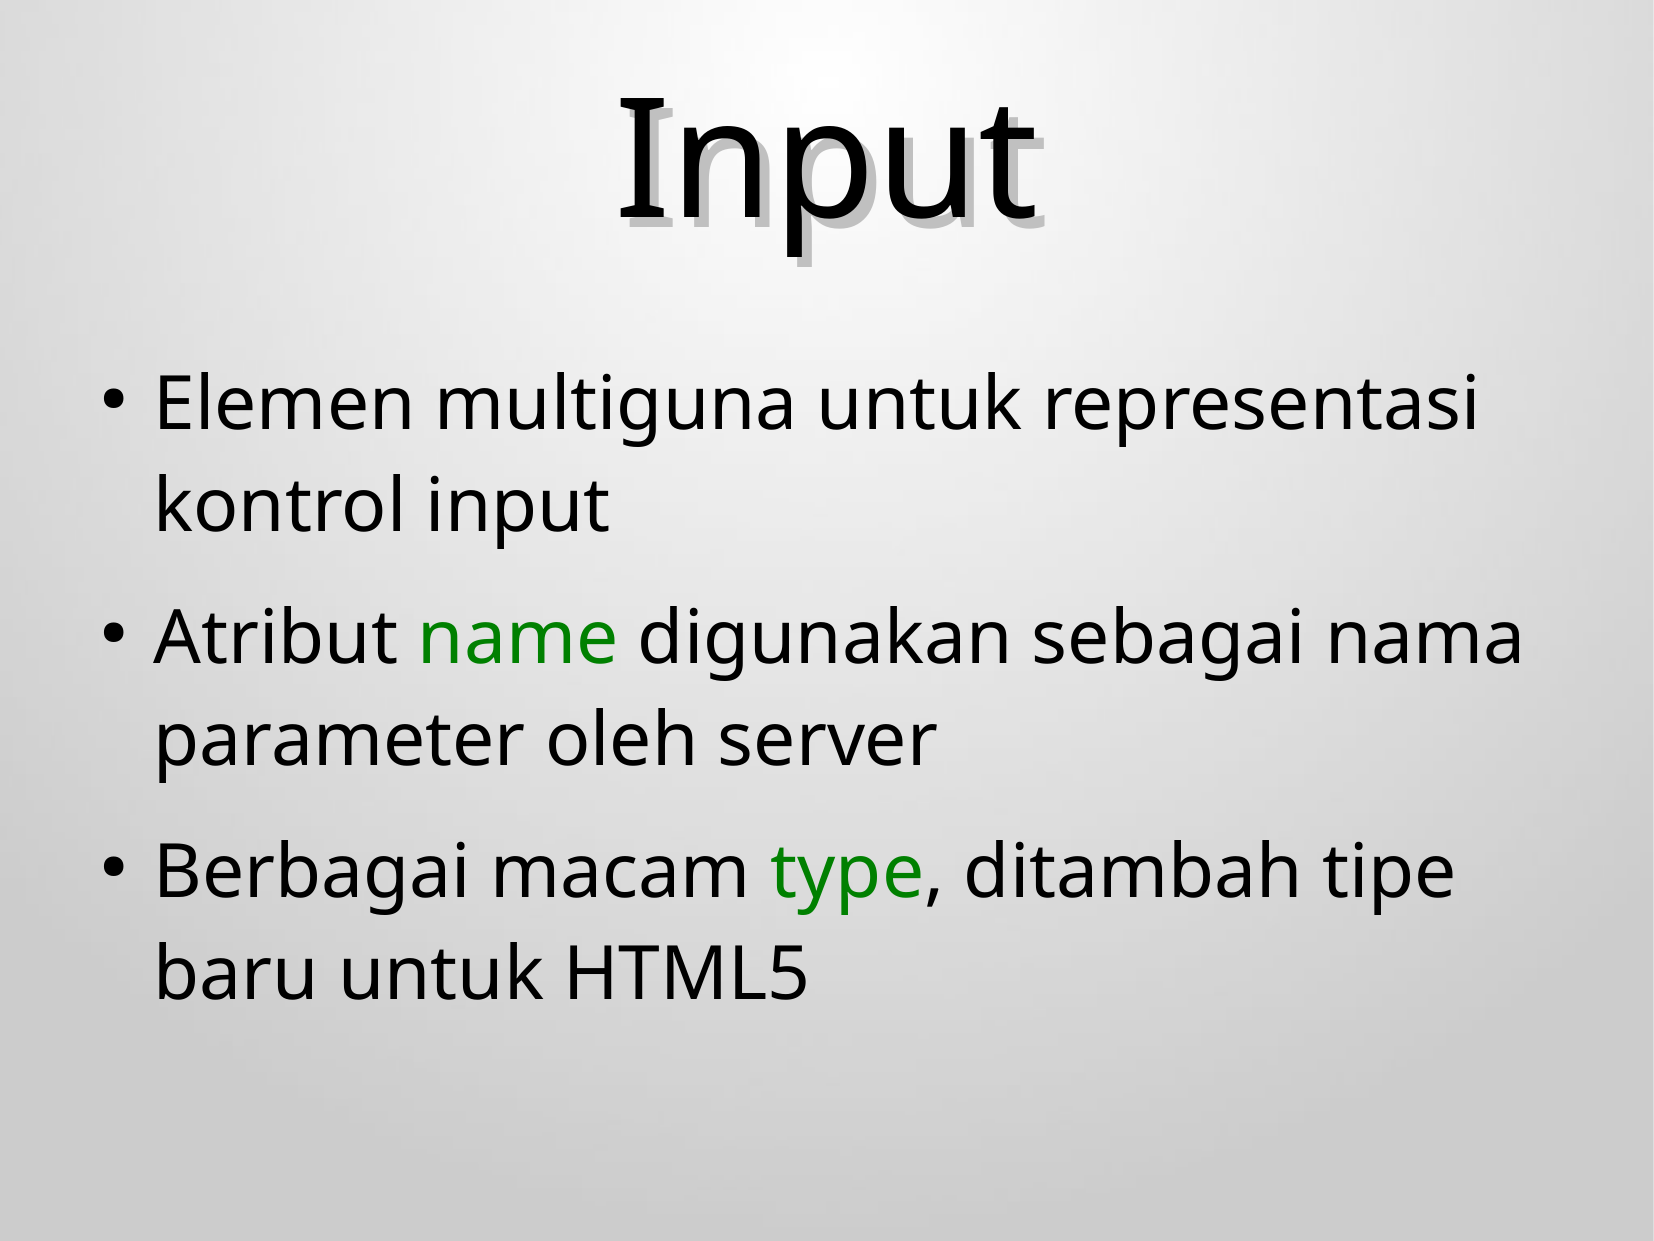

# Input
Elemen multiguna untuk representasi kontrol input
Atribut name digunakan sebagai nama parameter oleh server
Berbagai macam type, ditambah tipe baru untuk HTML5